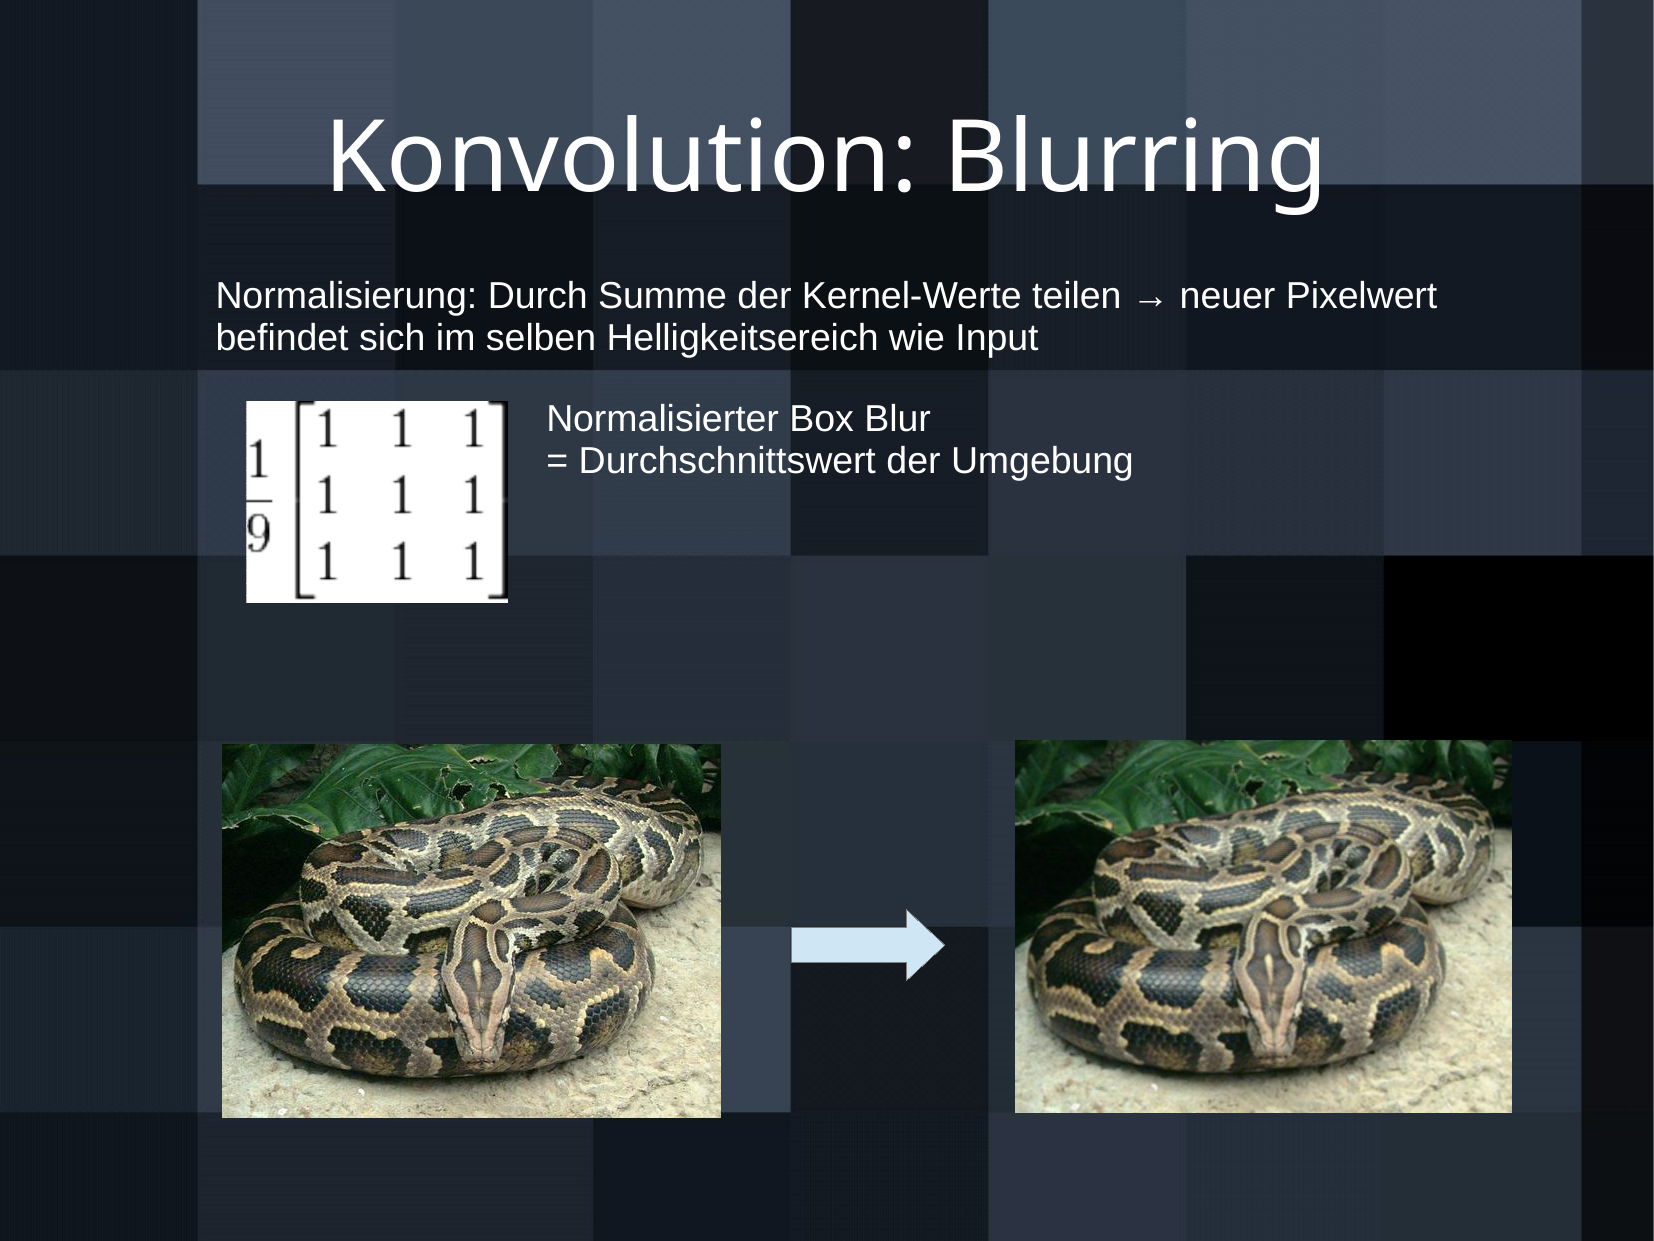

# Konvolution: Blurring
Normalisierung: Durch Summe der Kernel-Werte teilen → neuer Pixelwert befindet sich im selben Helligkeitsereich wie Input
Normalisierter Box Blur
= Durchschnittswert der Umgebung